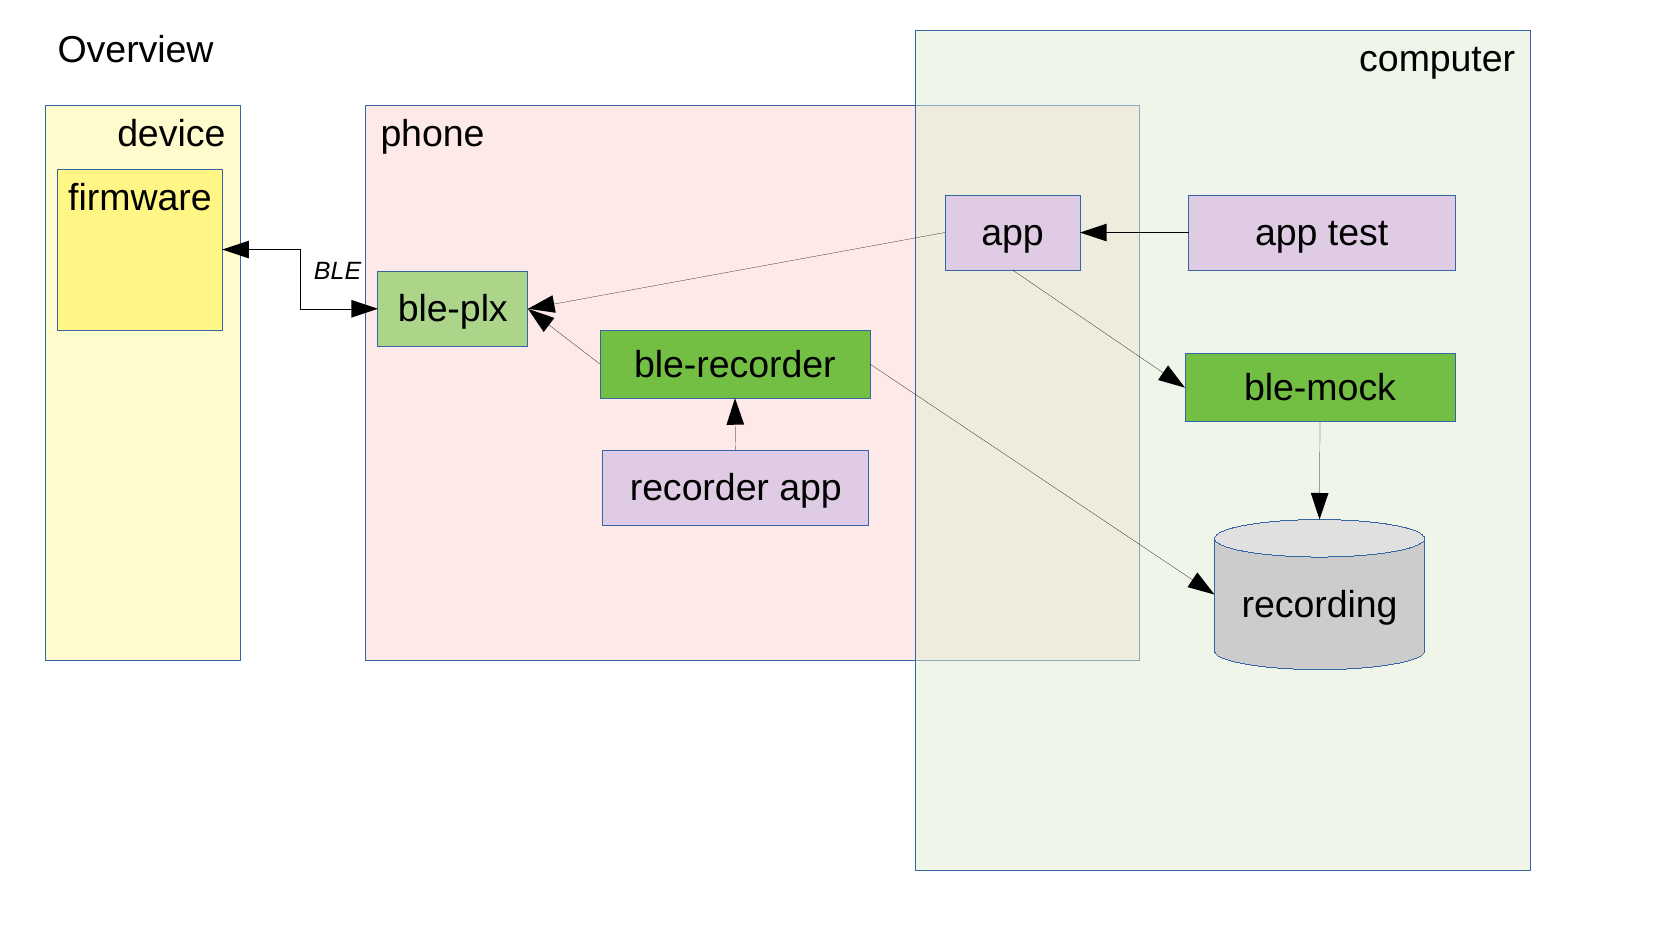

Overview
computer
device
phone
firmware
app
app test
ble-plx
ble-recorder
ble-mock
recorder app
recording